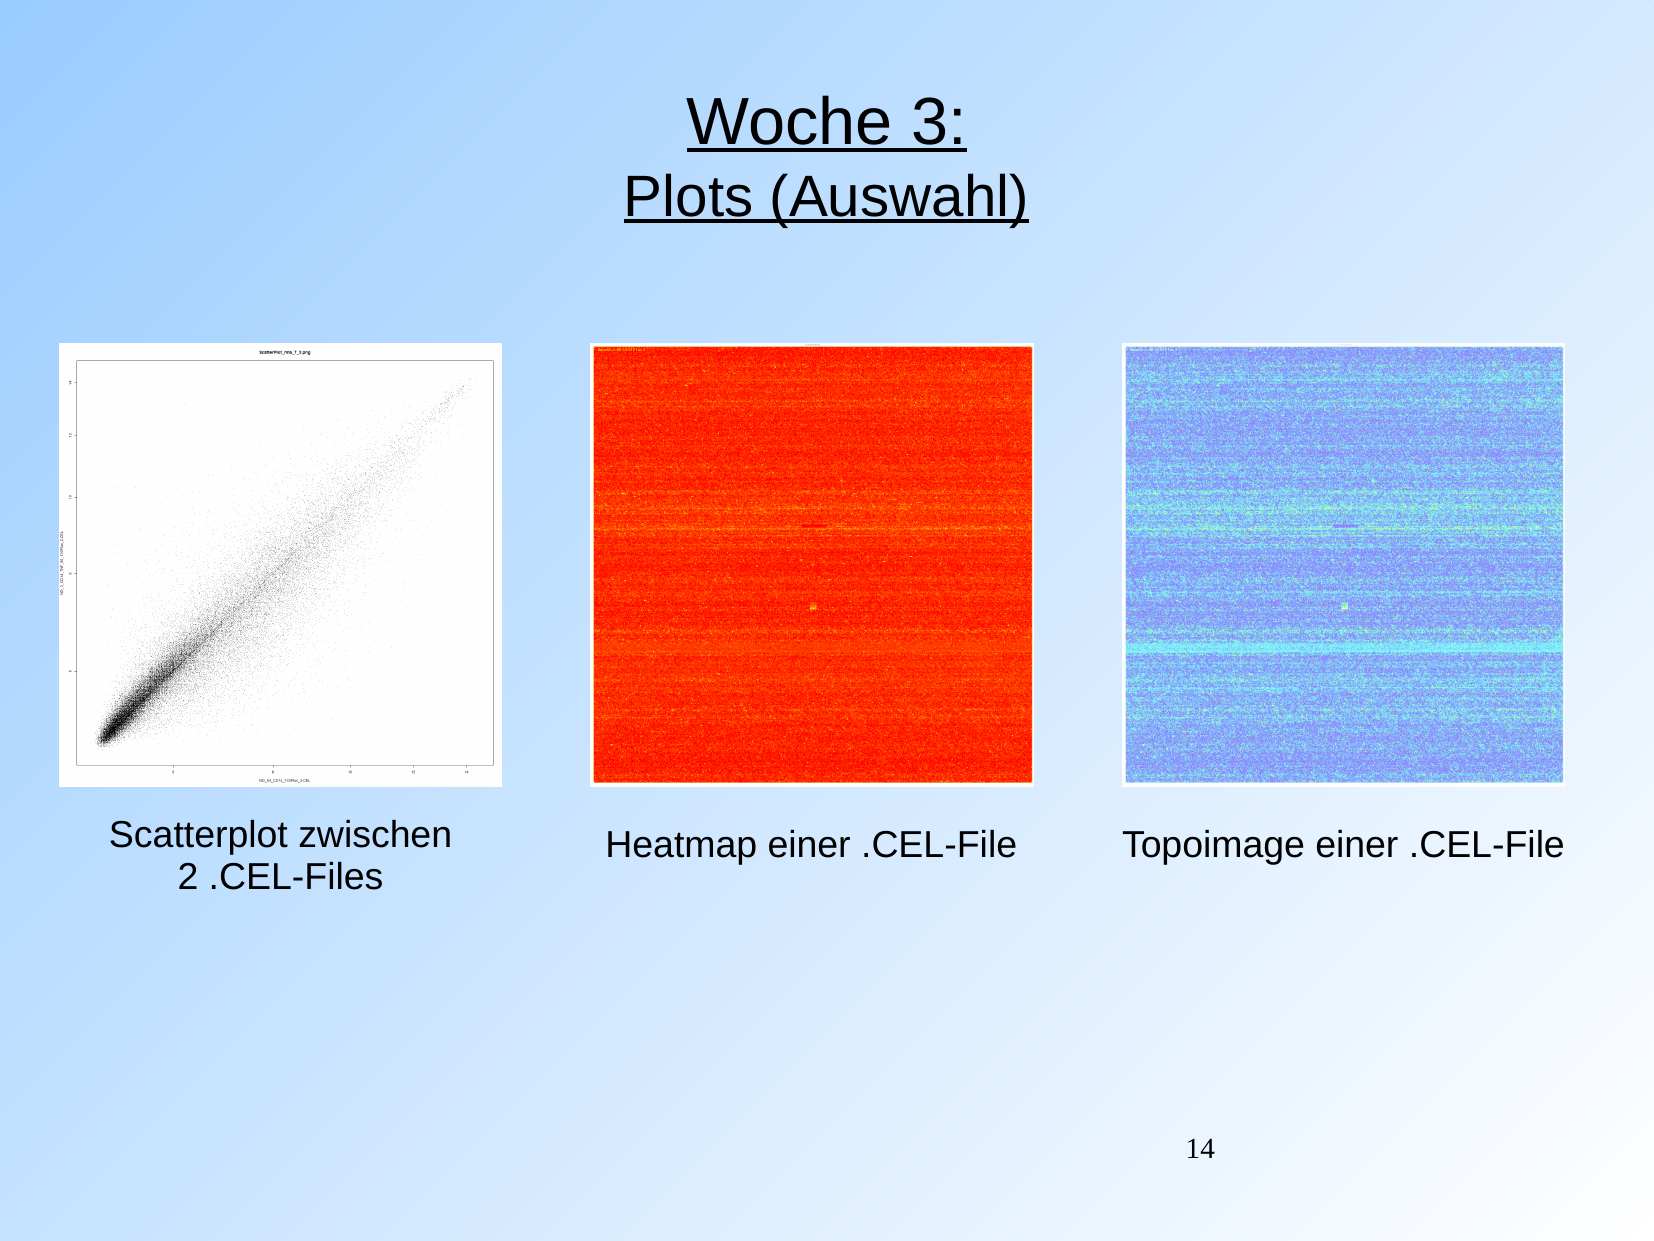

# Woche 3: Plots (Auswahl)
Scatterplot zwischen
2 .CEL-Files
Heatmap einer .CEL-File
Topoimage einer .CEL-File